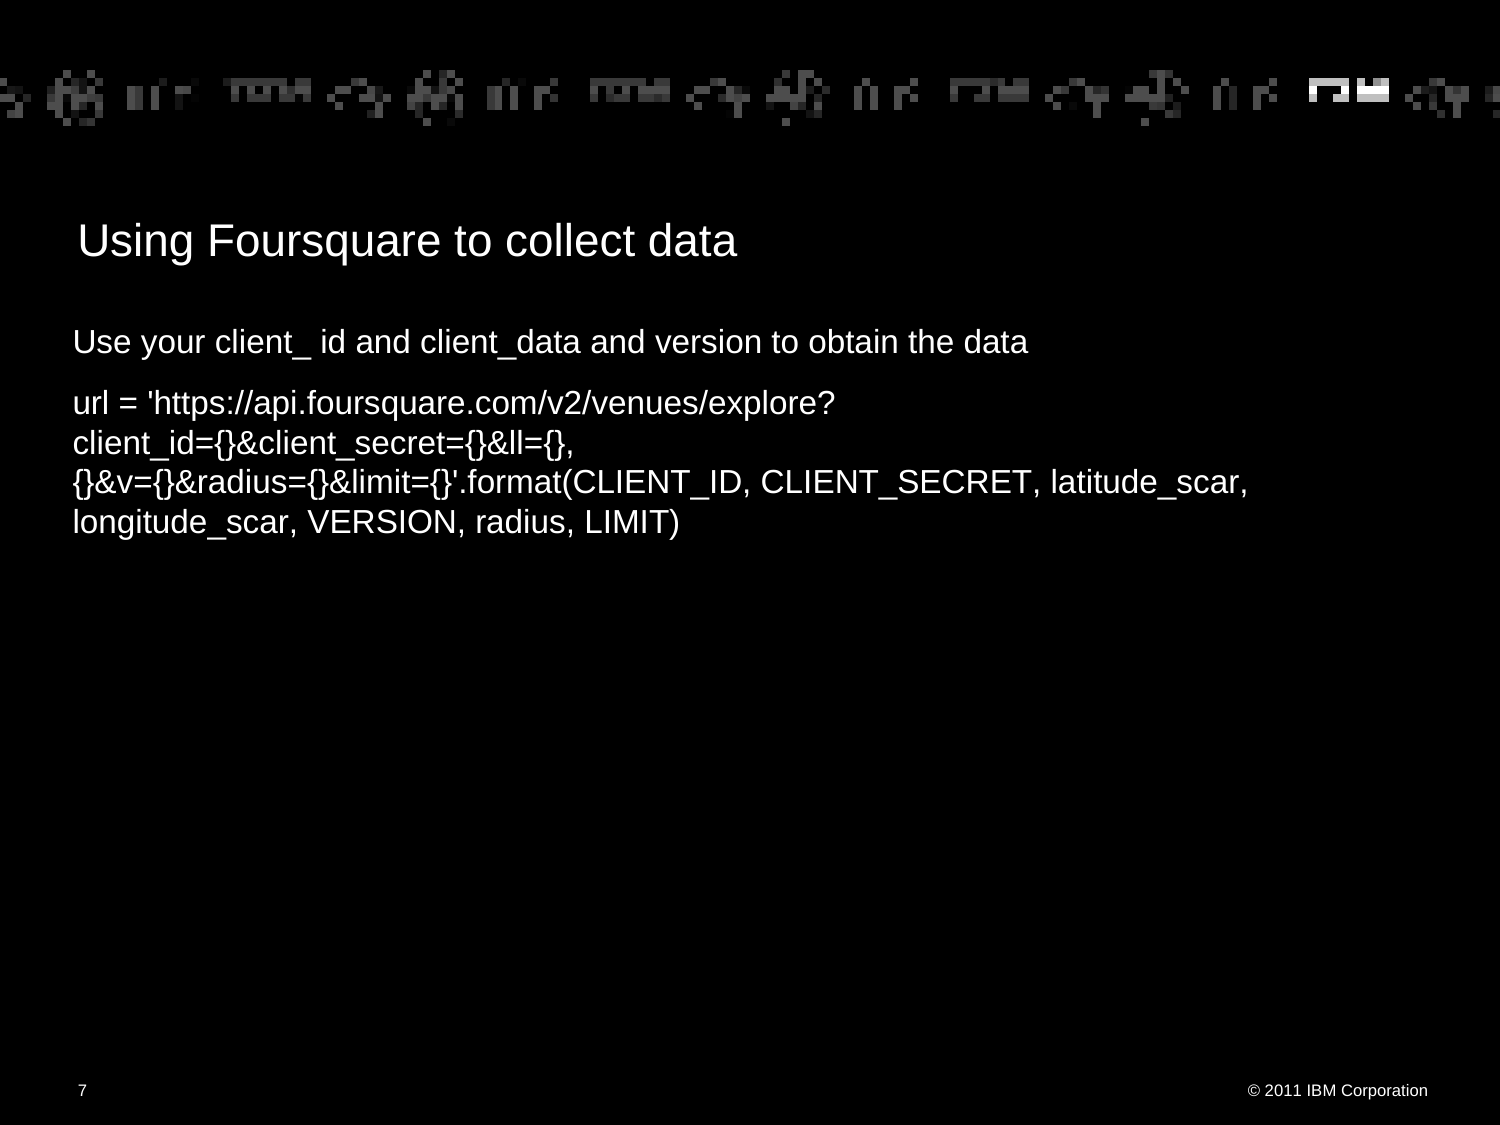

# Using Foursquare to collect data
Use your client_ id and client_data and version to obtain the data
url = 'https://api.foursquare.com/v2/venues/explore?client_id={}&client_secret={}&ll={},{}&v={}&radius={}&limit={}'.format(CLIENT_ID, CLIENT_SECRET, latitude_scar, longitude_scar, VERSION, radius, LIMIT)
7